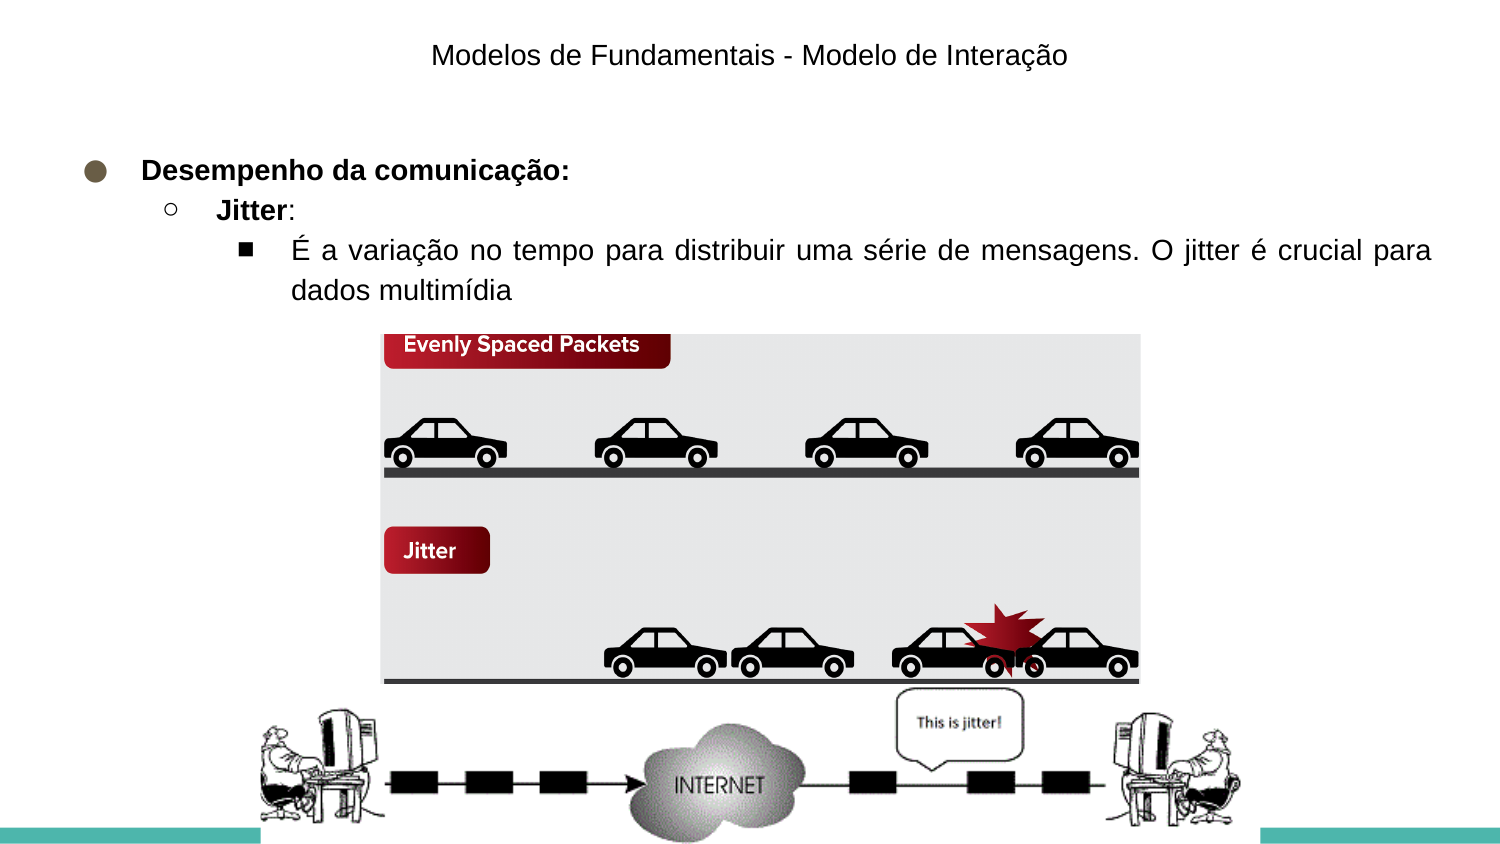

# Modelos de Fundamentais - Modelo de Interação
Desempenho da comunicação:
Jitter:
É a variação no tempo para distribuir uma série de mensagens. O jitter é crucial para dados multimídia